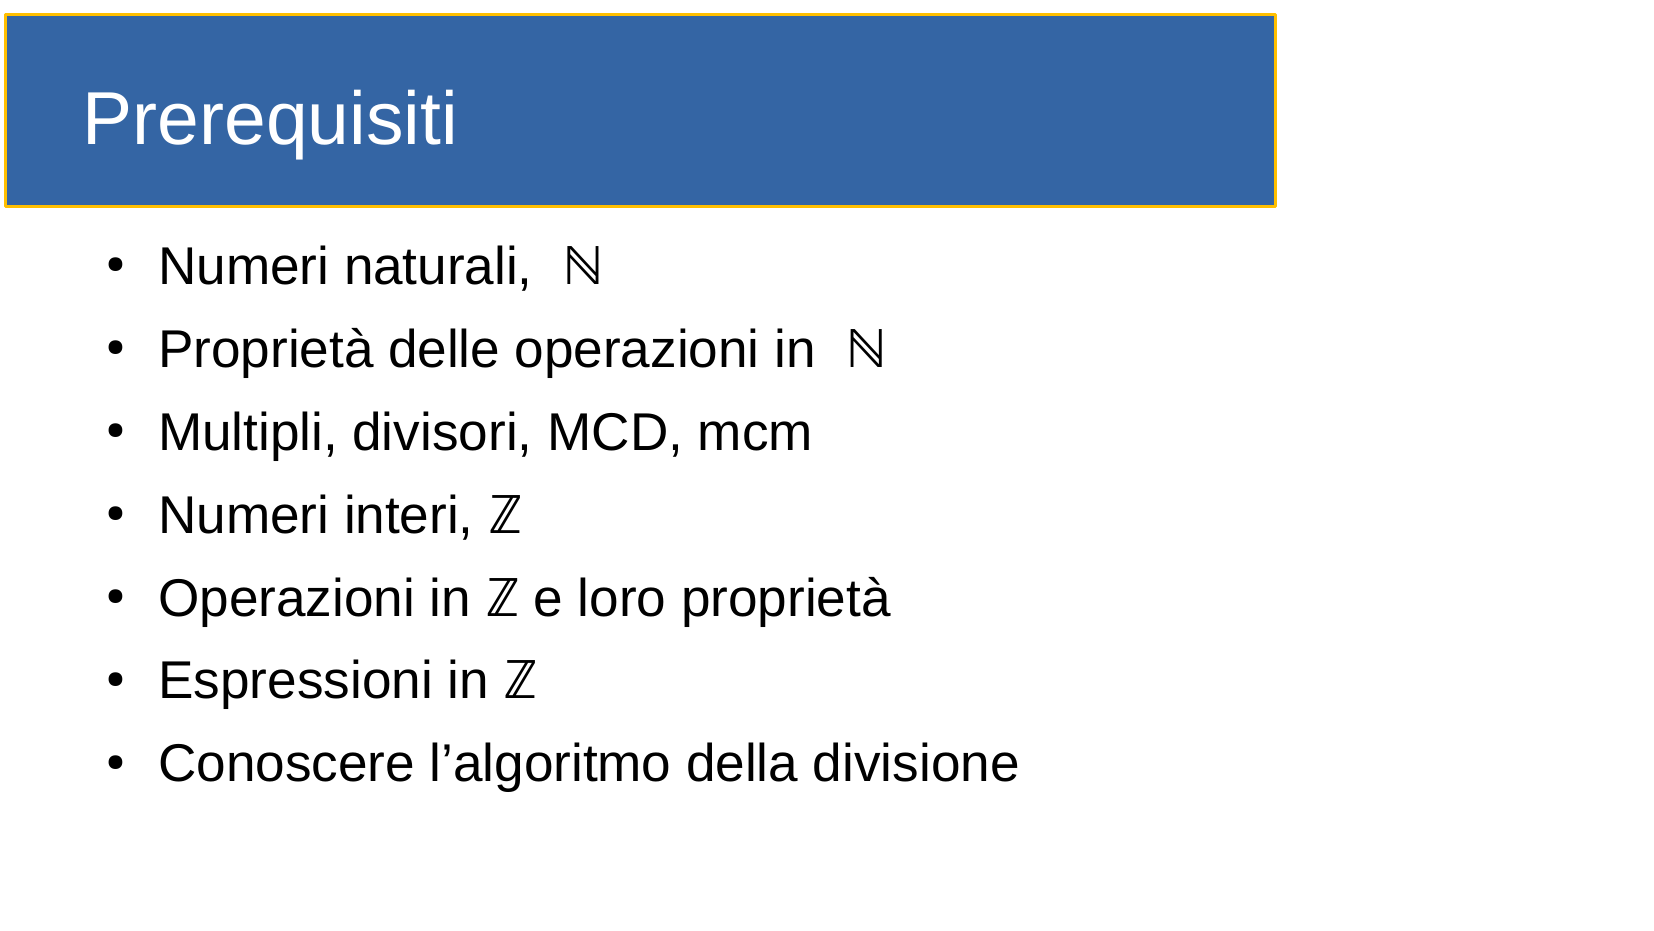

# Prerequisiti
Numeri naturali, ℕ
Proprietà delle operazioni in ℕ
Multipli, divisori, MCD, mcm
Numeri interi, ℤ
Operazioni in ℤ e loro proprietà
Espressioni in ℤ
Conoscere l’algoritmo della divisione